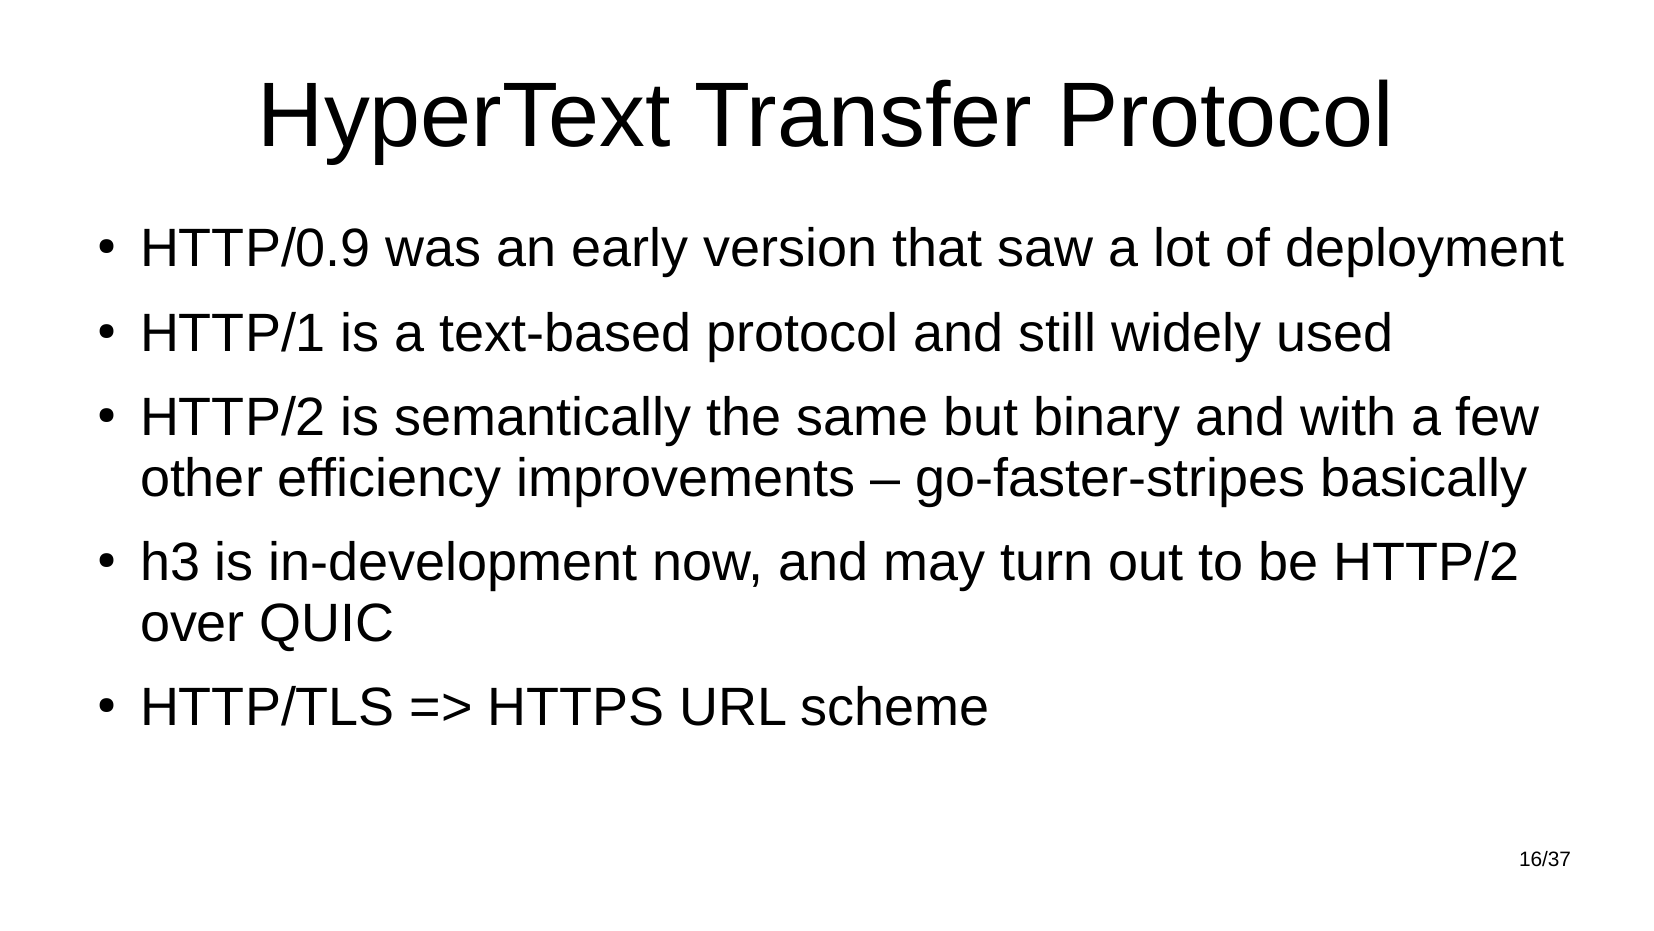

# HyperText Transfer Protocol
HTTP/0.9 was an early version that saw a lot of deployment
HTTP/1 is a text-based protocol and still widely used
HTTP/2 is semantically the same but binary and with a few other efficiency improvements – go-faster-stripes basically
h3 is in-development now, and may turn out to be HTTP/2 over QUIC
HTTP/TLS => HTTPS URL scheme
16